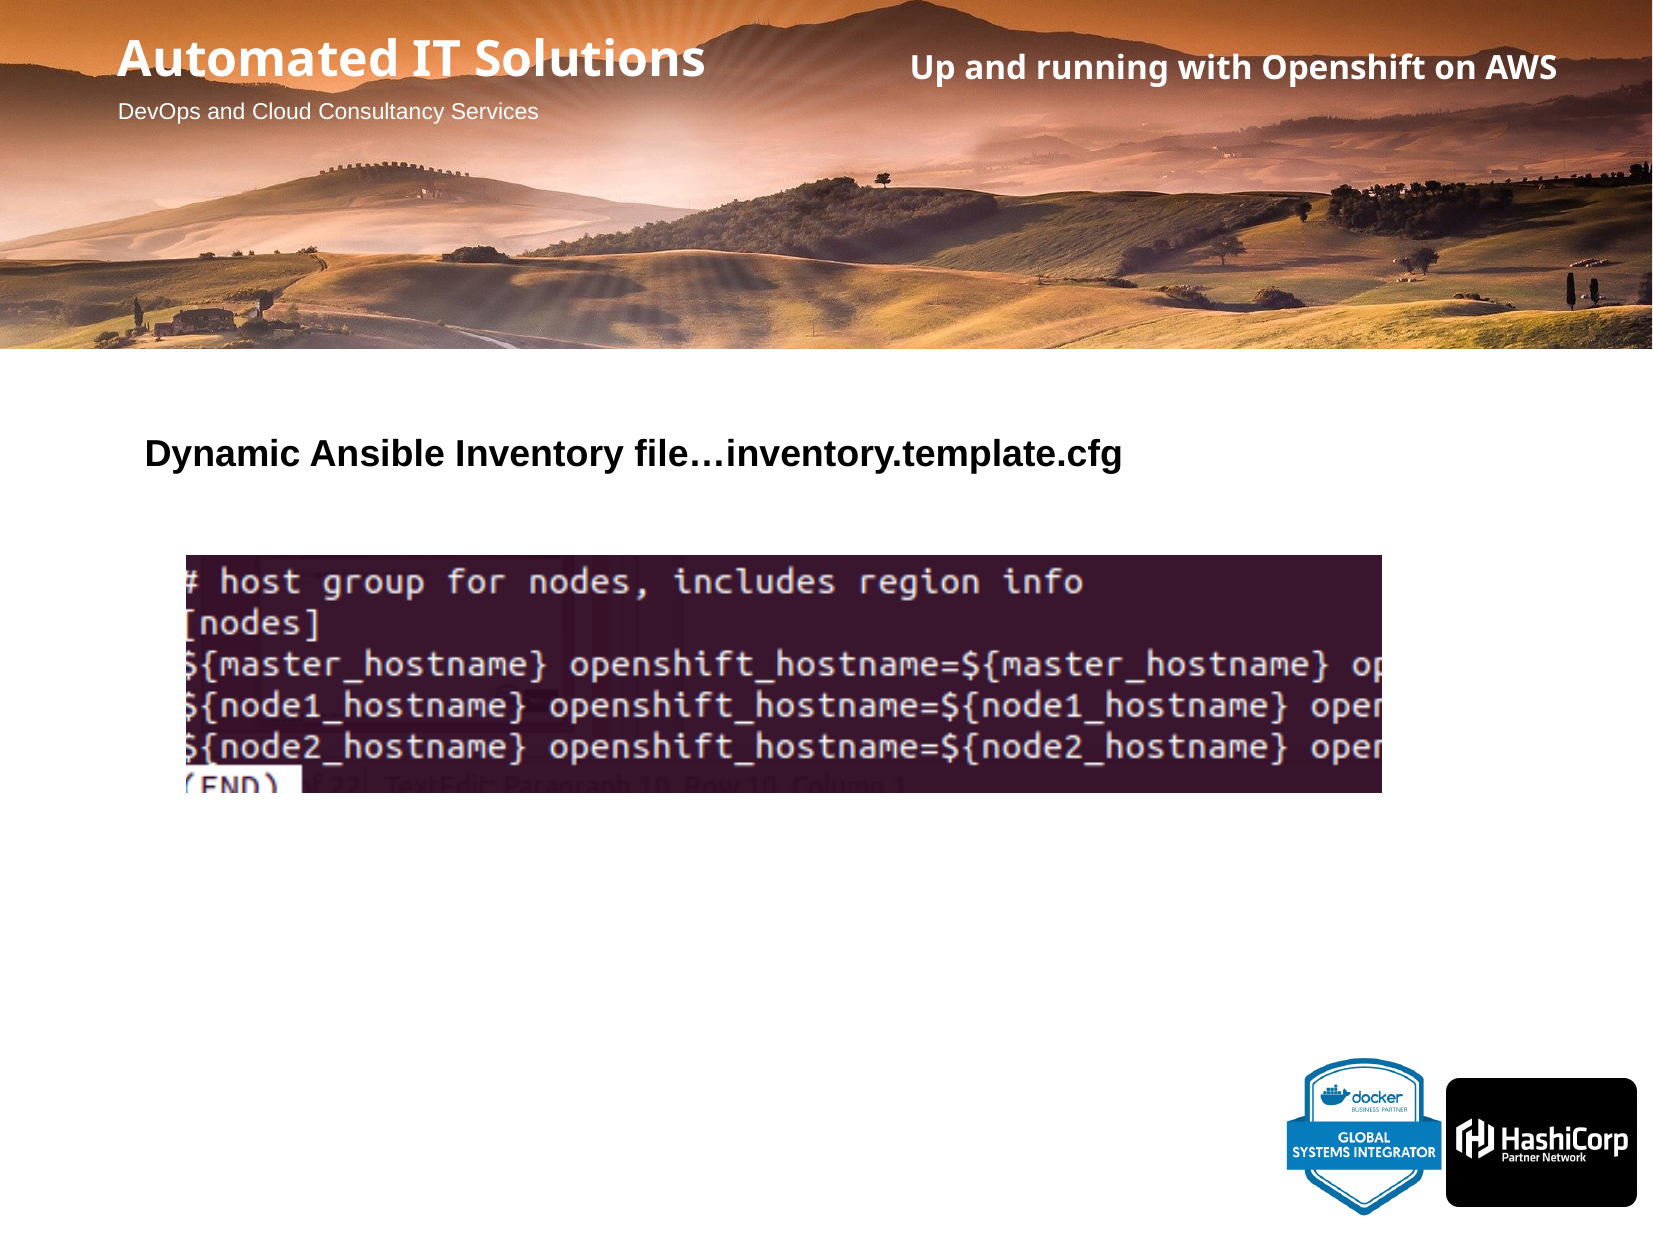

Up and running with Openshift on AWS
Dynamic Ansible Inventory file…inventory.template.cfg